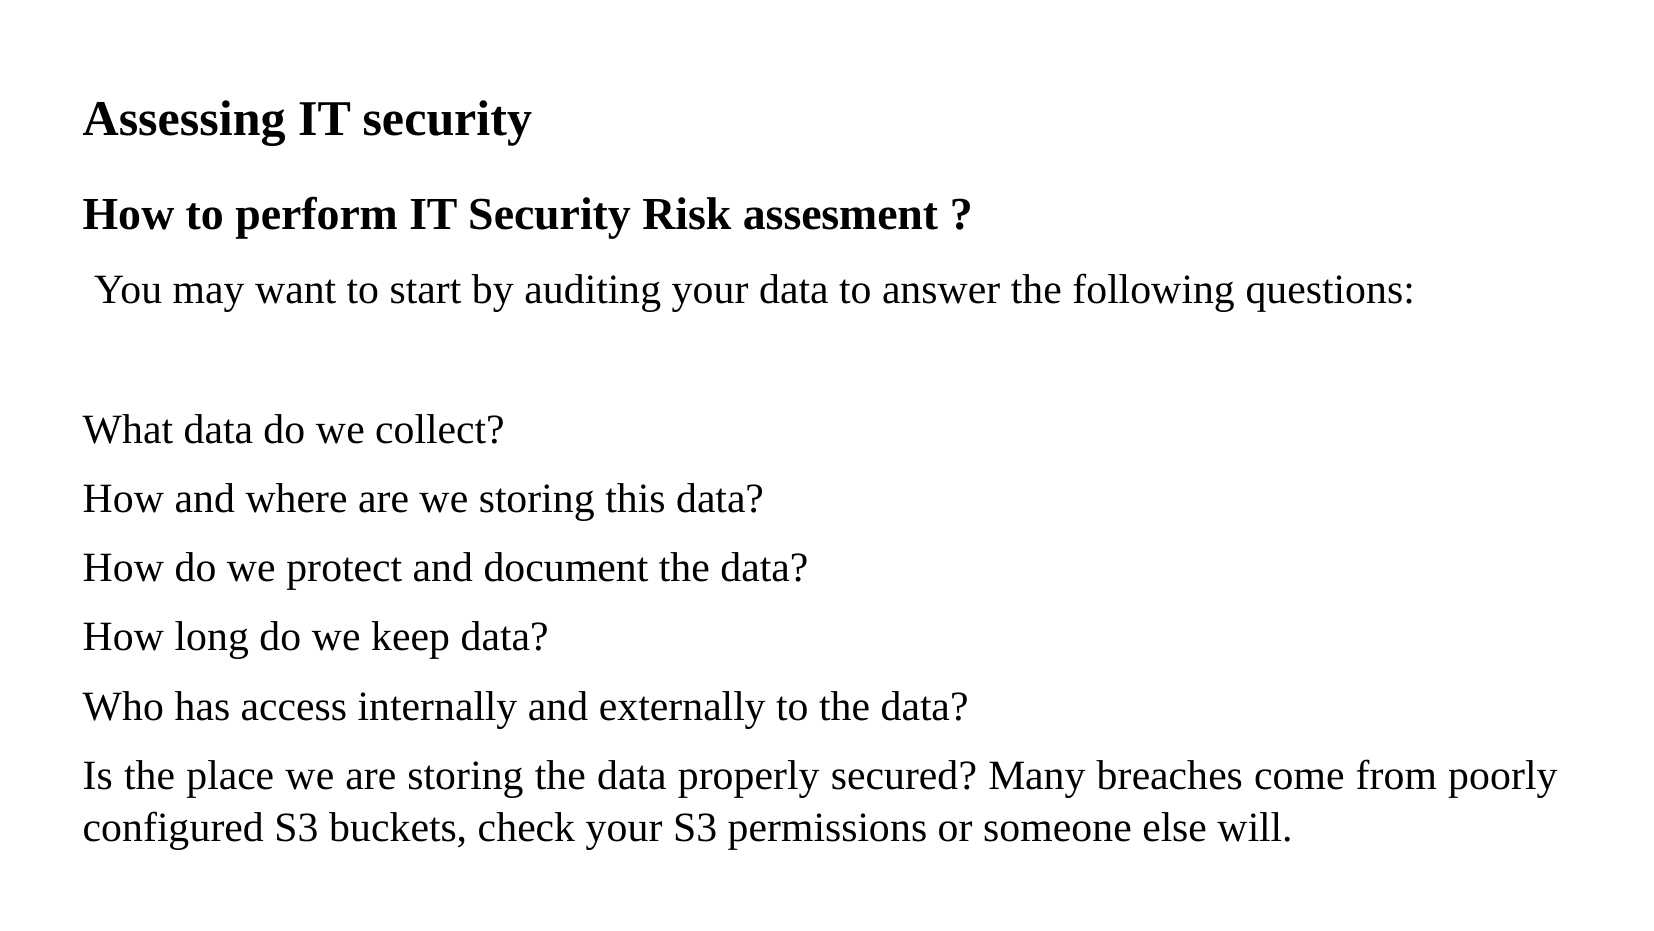

# Assessing IT security
How to perform IT Security Risk assesment ?
 You may want to start by auditing your data to answer the following questions:
What data do we collect?
How and where are we storing this data?
How do we protect and document the data?
How long do we keep data?
Who has access internally and externally to the data?
Is the place we are storing the data properly secured? Many breaches come from poorly configured S3 buckets, check your S3 permissions or someone else will.